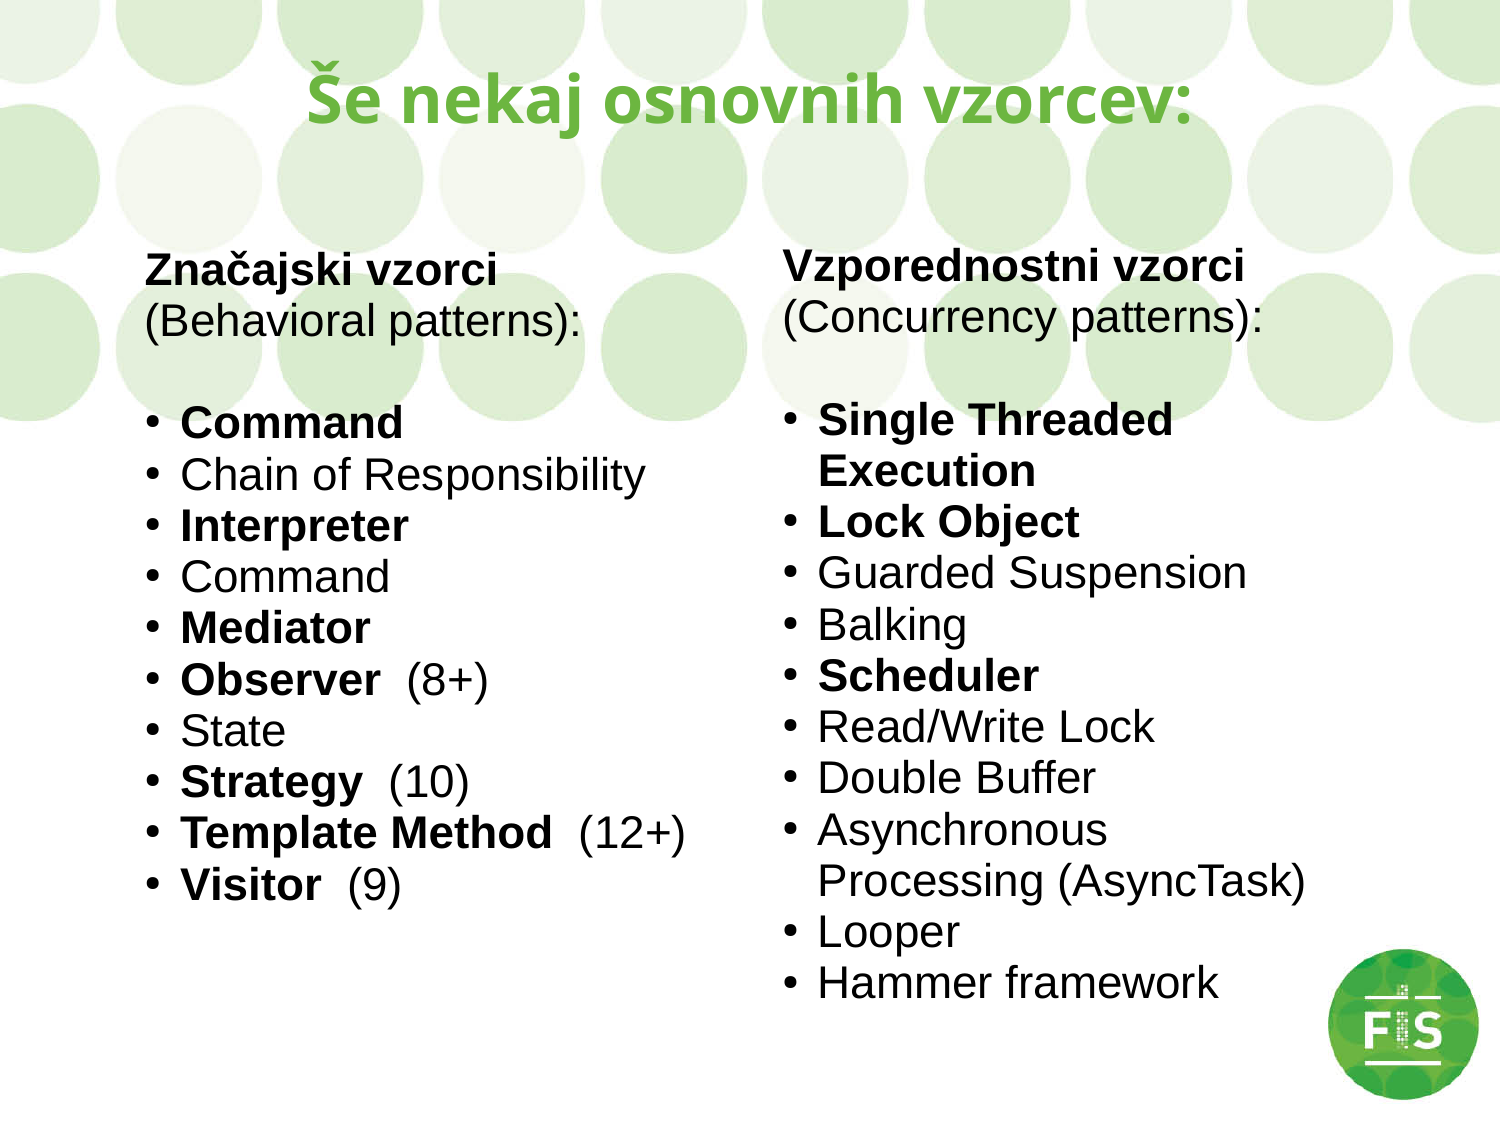

# Še nekaj osnovnih vzorcev:
Vzporednostni vzorci (Concurrency patterns):
Single Threaded Execution
Lock Object
Guarded Suspension
Balking
Scheduler
Read/Write Lock
Double Buffer
Asynchronous Processing (AsyncTask)
Looper
Hammer framework
Značajski vzorci (Behavioral patterns):
Command
Chain of Responsibility
Interpreter
Command
Mediator
Observer (8+)
State
Strategy (10)
Template Method (12+)
Visitor (9)